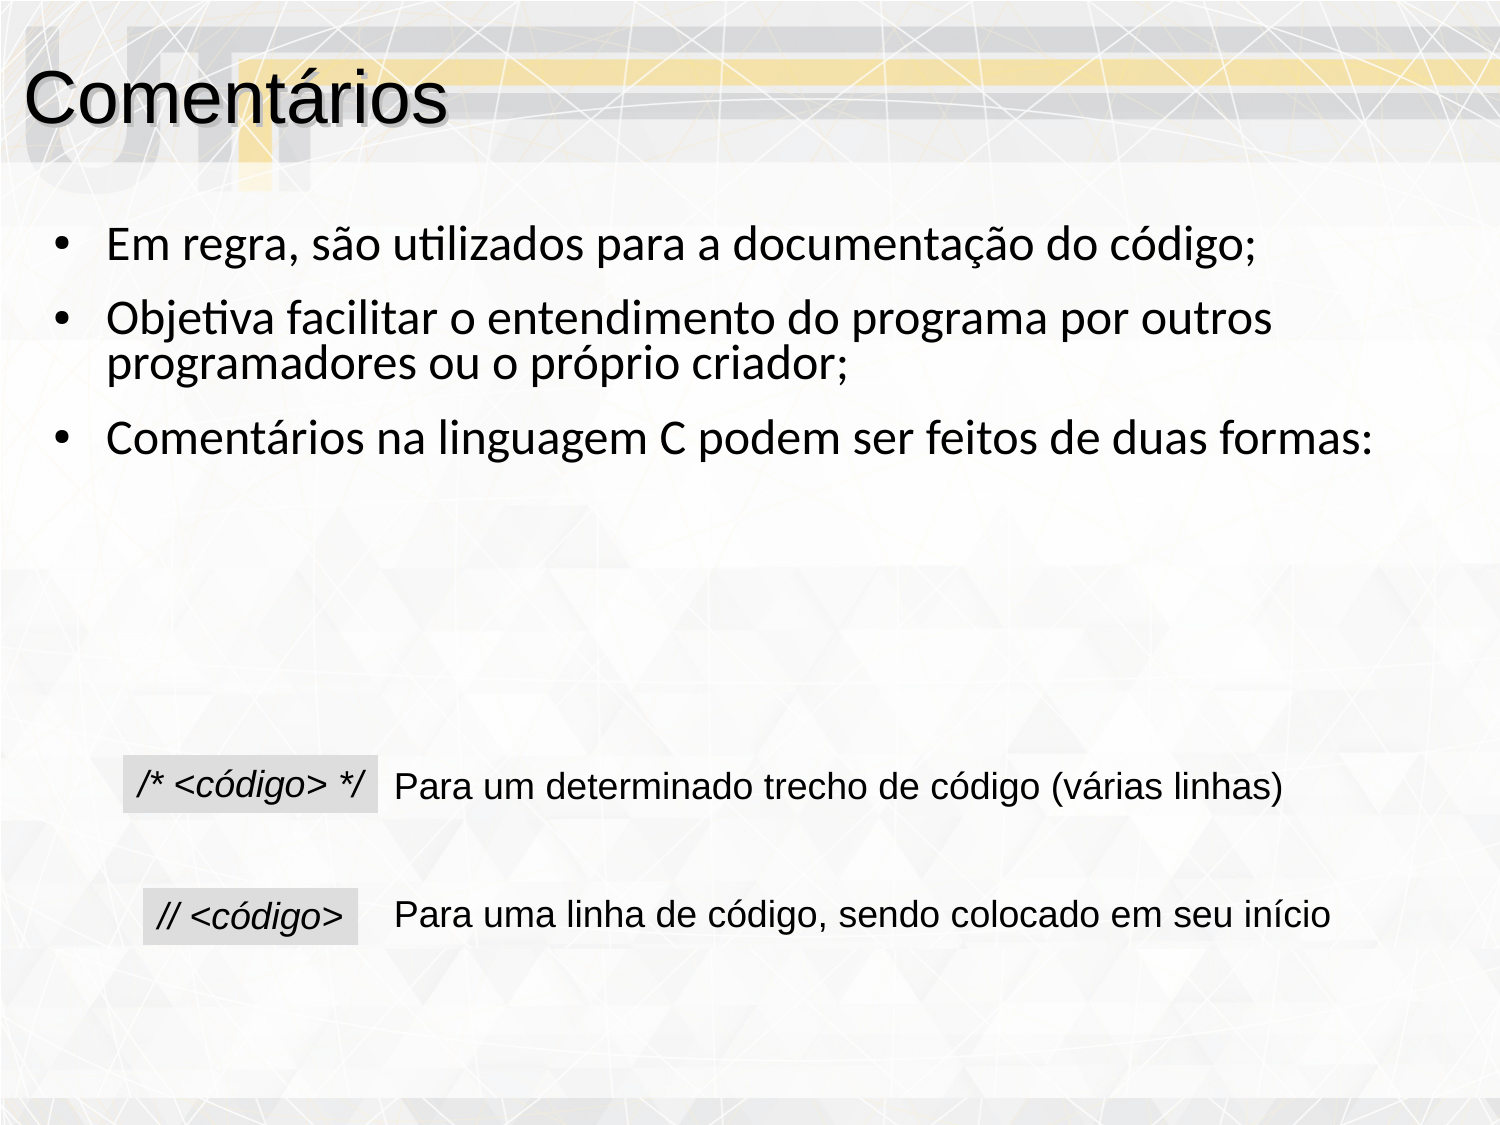

# Comentários
Em regra, são utilizados para a documentação do código;
Objetiva facilitar o entendimento do programa por outros programadores ou o próprio criador;
Comentários na linguagem C podem ser feitos de duas formas:
/* <código> */
Para um determinado trecho de código (várias linhas)
Para uma linha de código, sendo colocado em seu início
// <código>